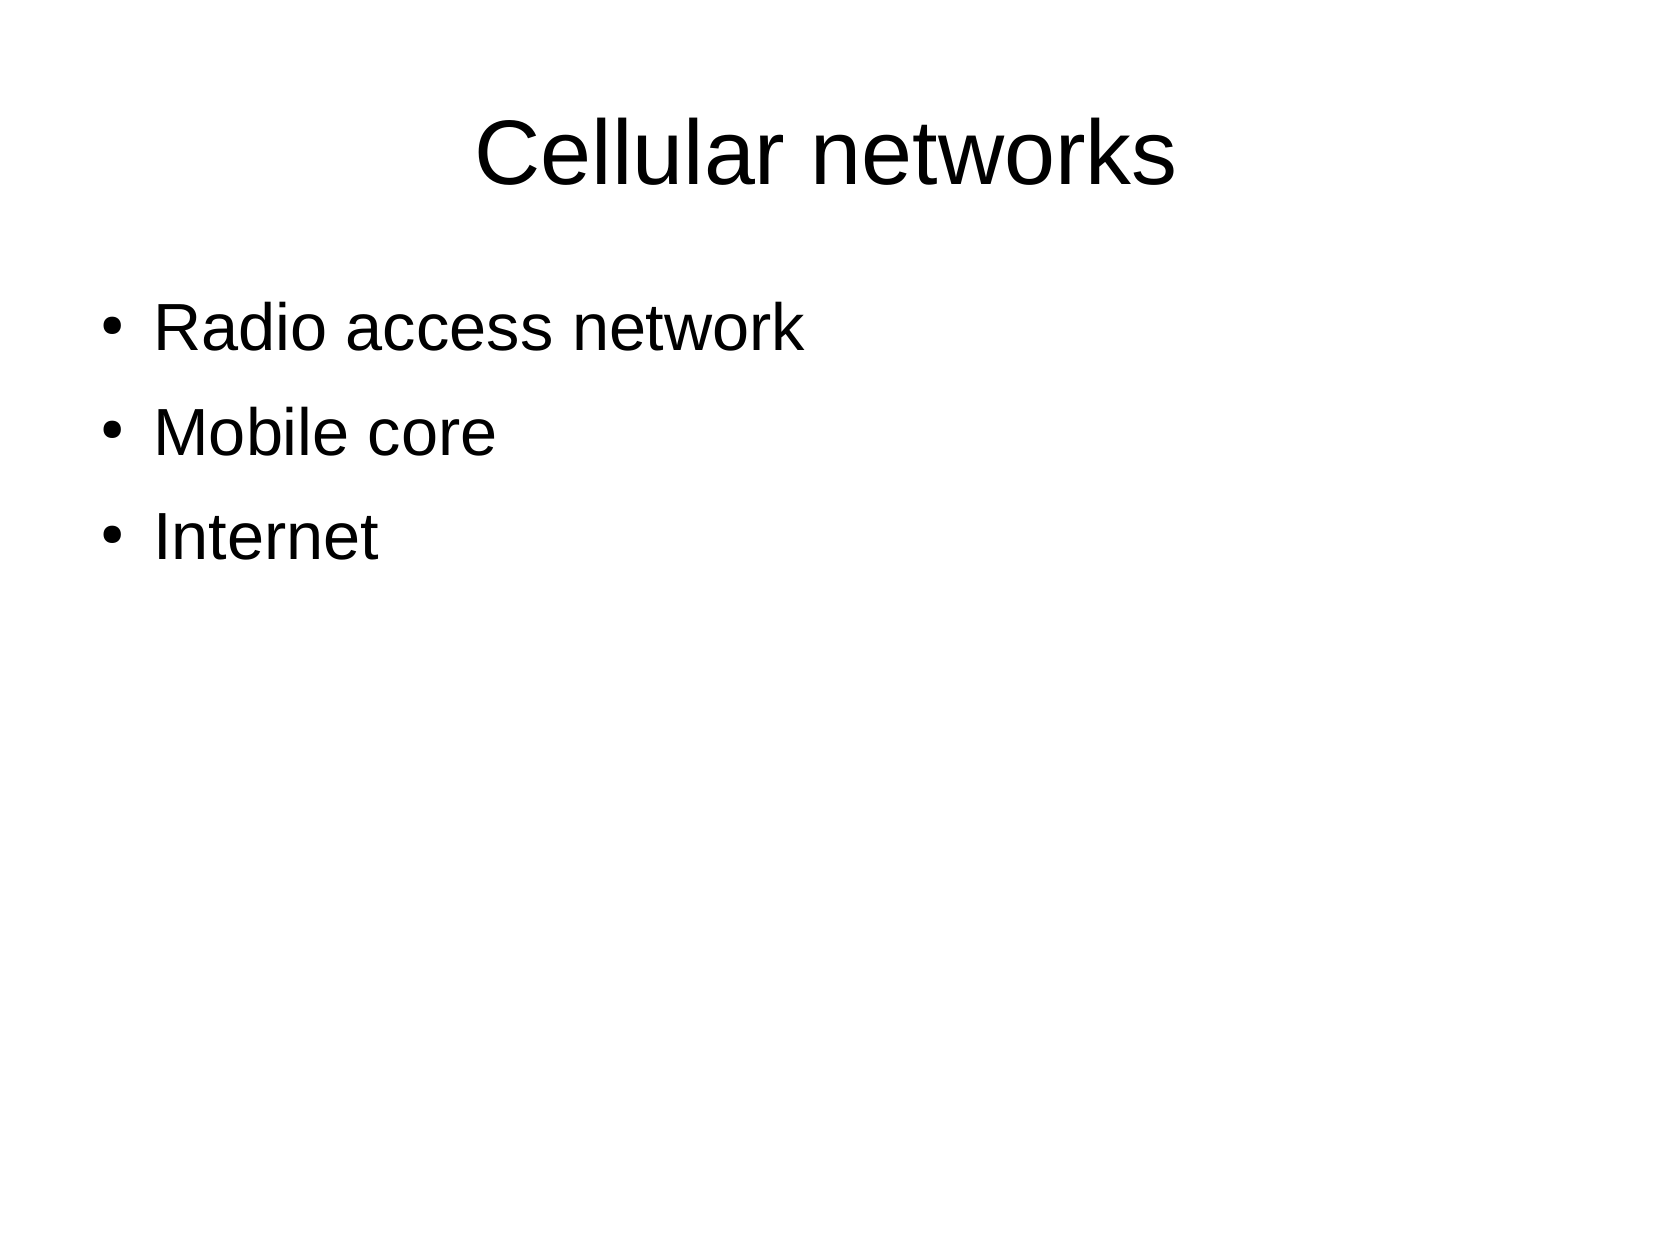

# Cellular networks
Radio access network
Mobile core
Internet